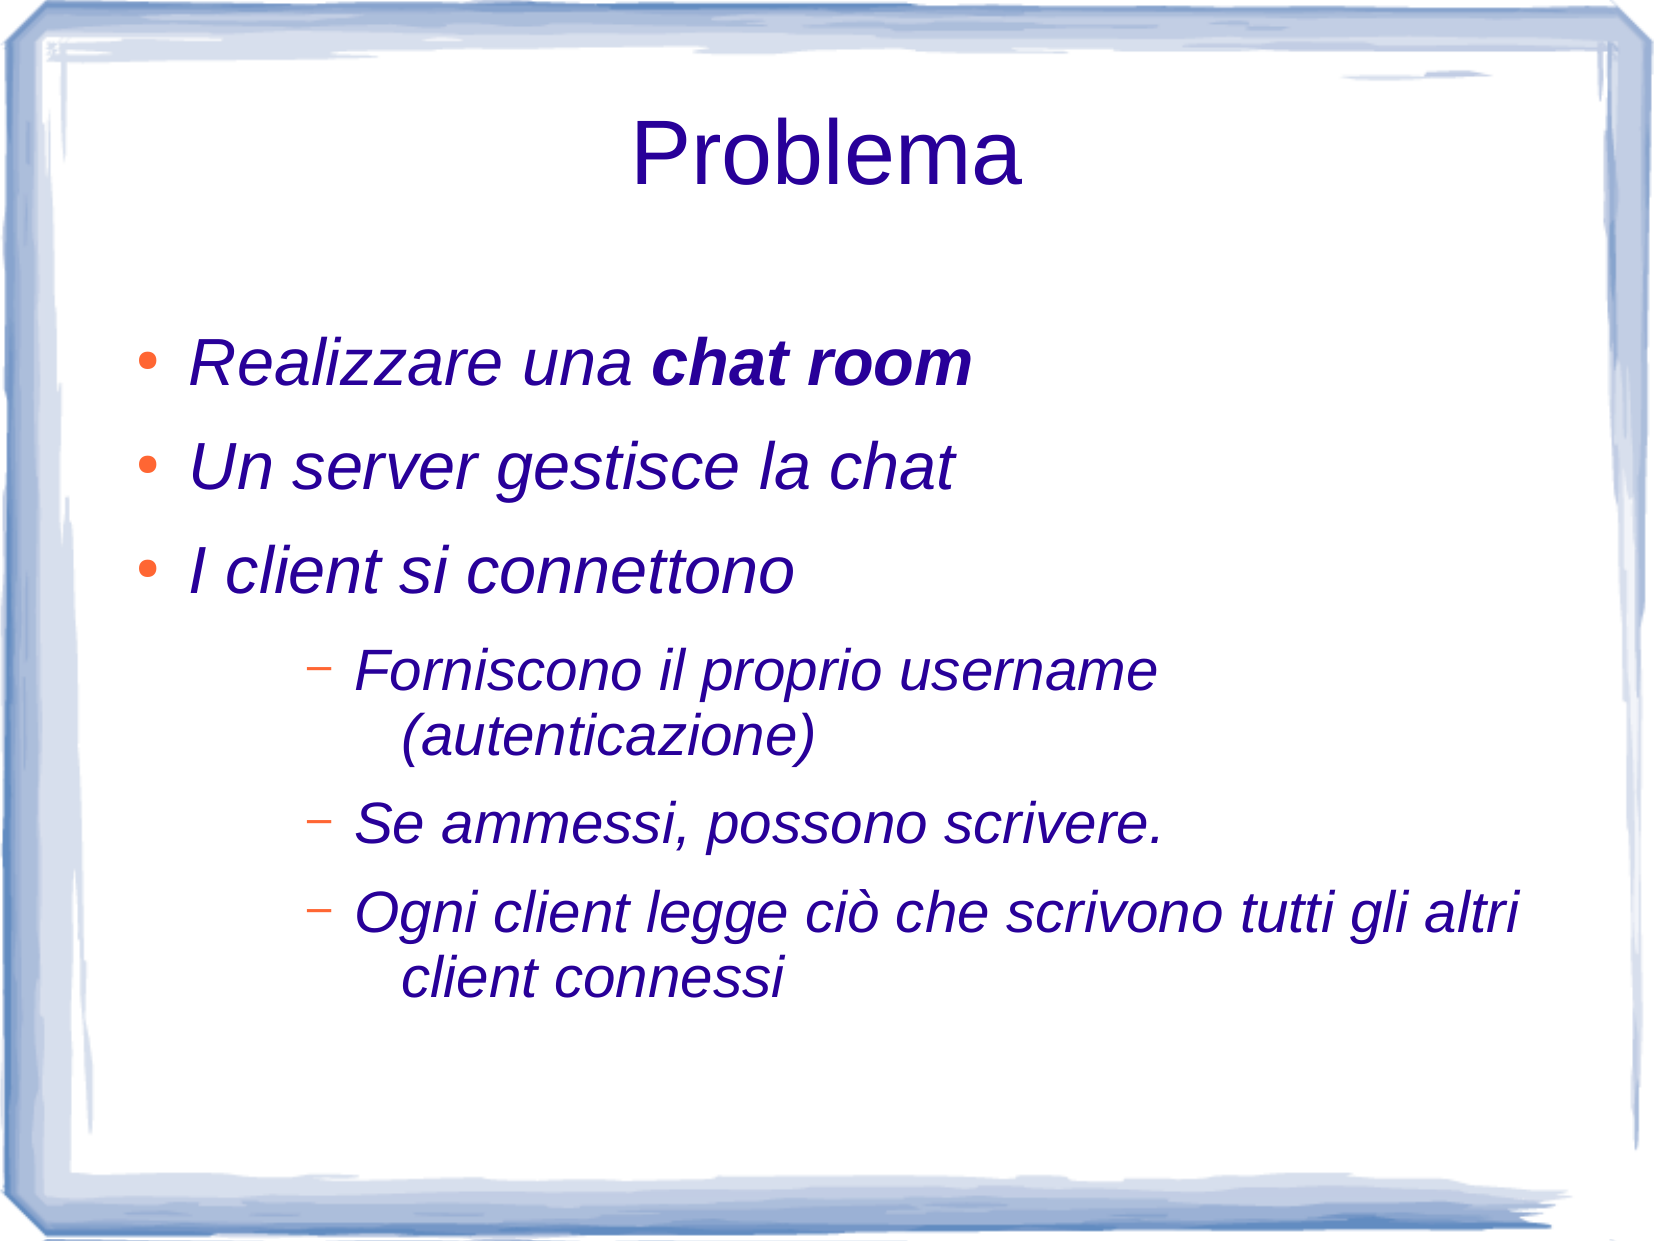

# Problema
Realizzare una chat room
Un server gestisce la chat
I client si connettono
Forniscono il proprio username (autenticazione)
Se ammessi, possono scrivere.
Ogni client legge ciò che scrivono tutti gli altri client connessi